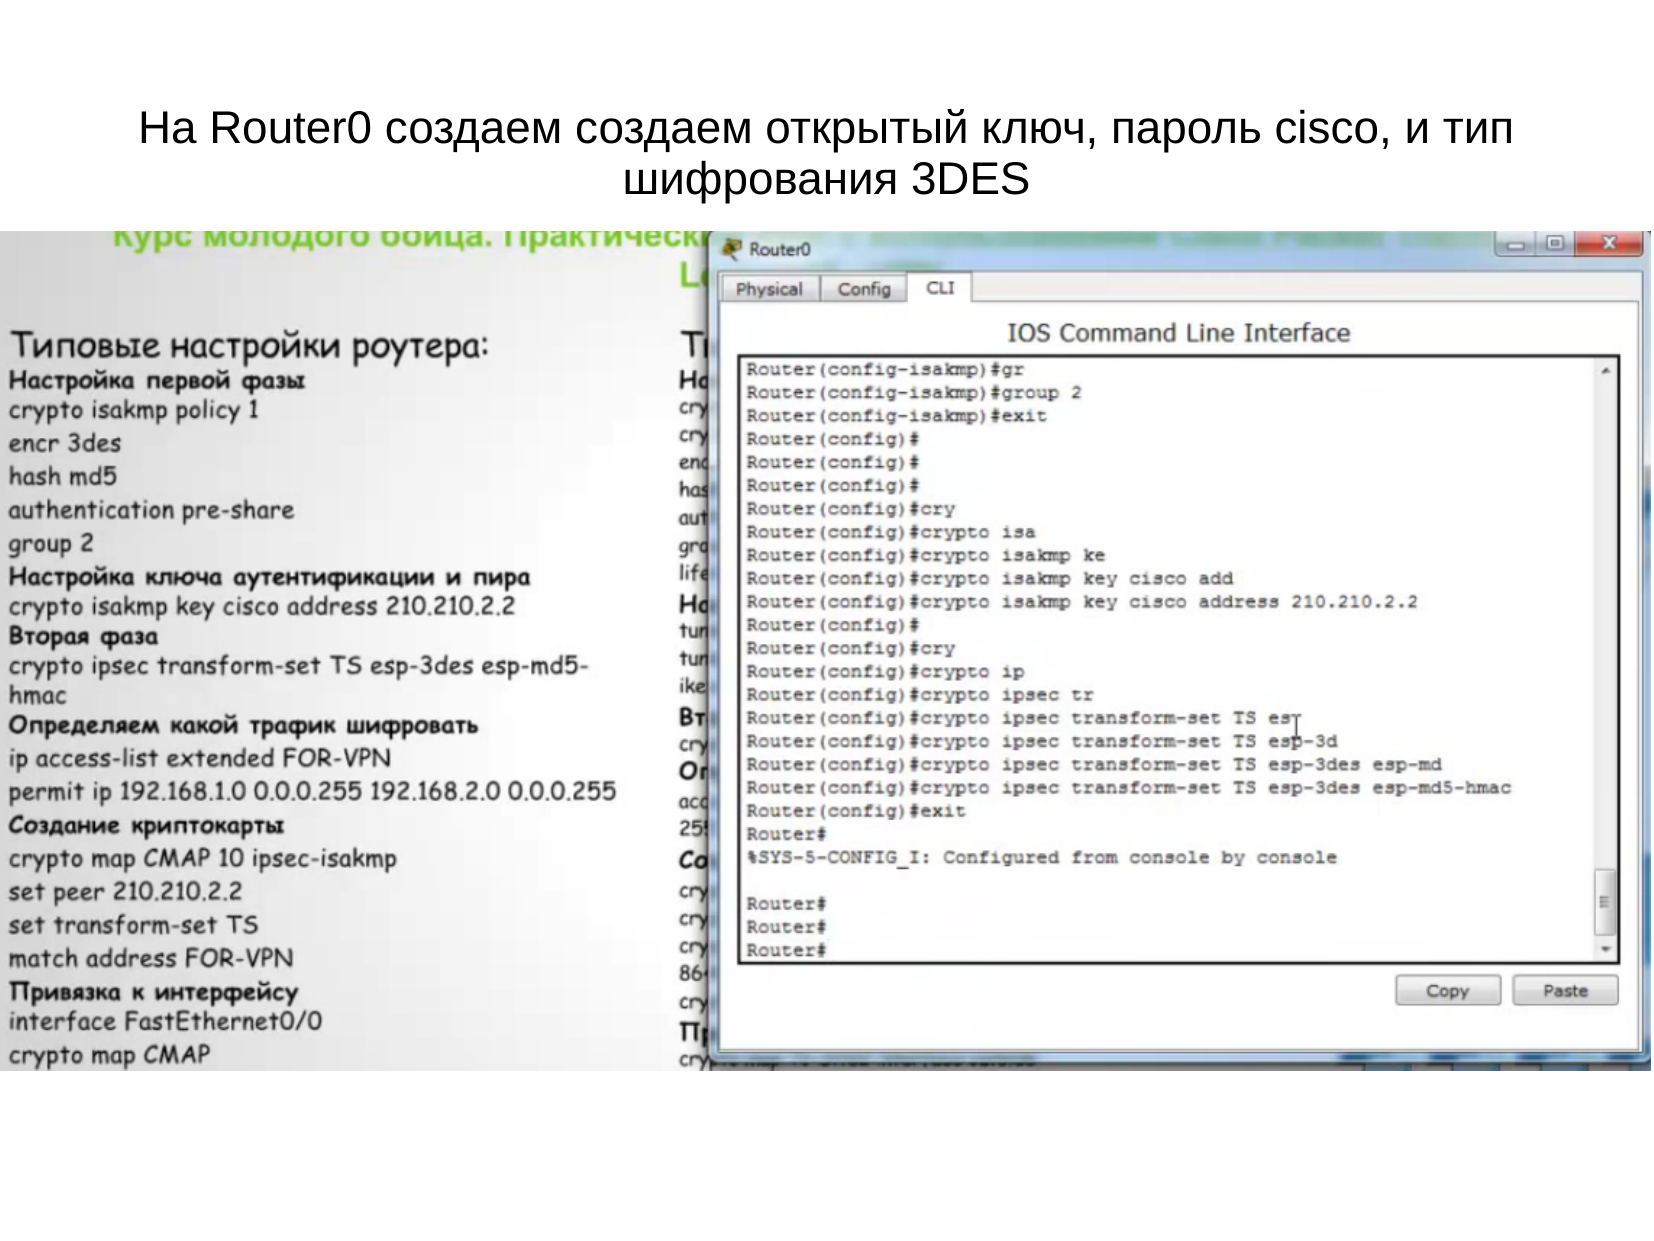

# На Router0 создаем создаем открытый ключ, пароль cisco, и тип шифрования 3DES